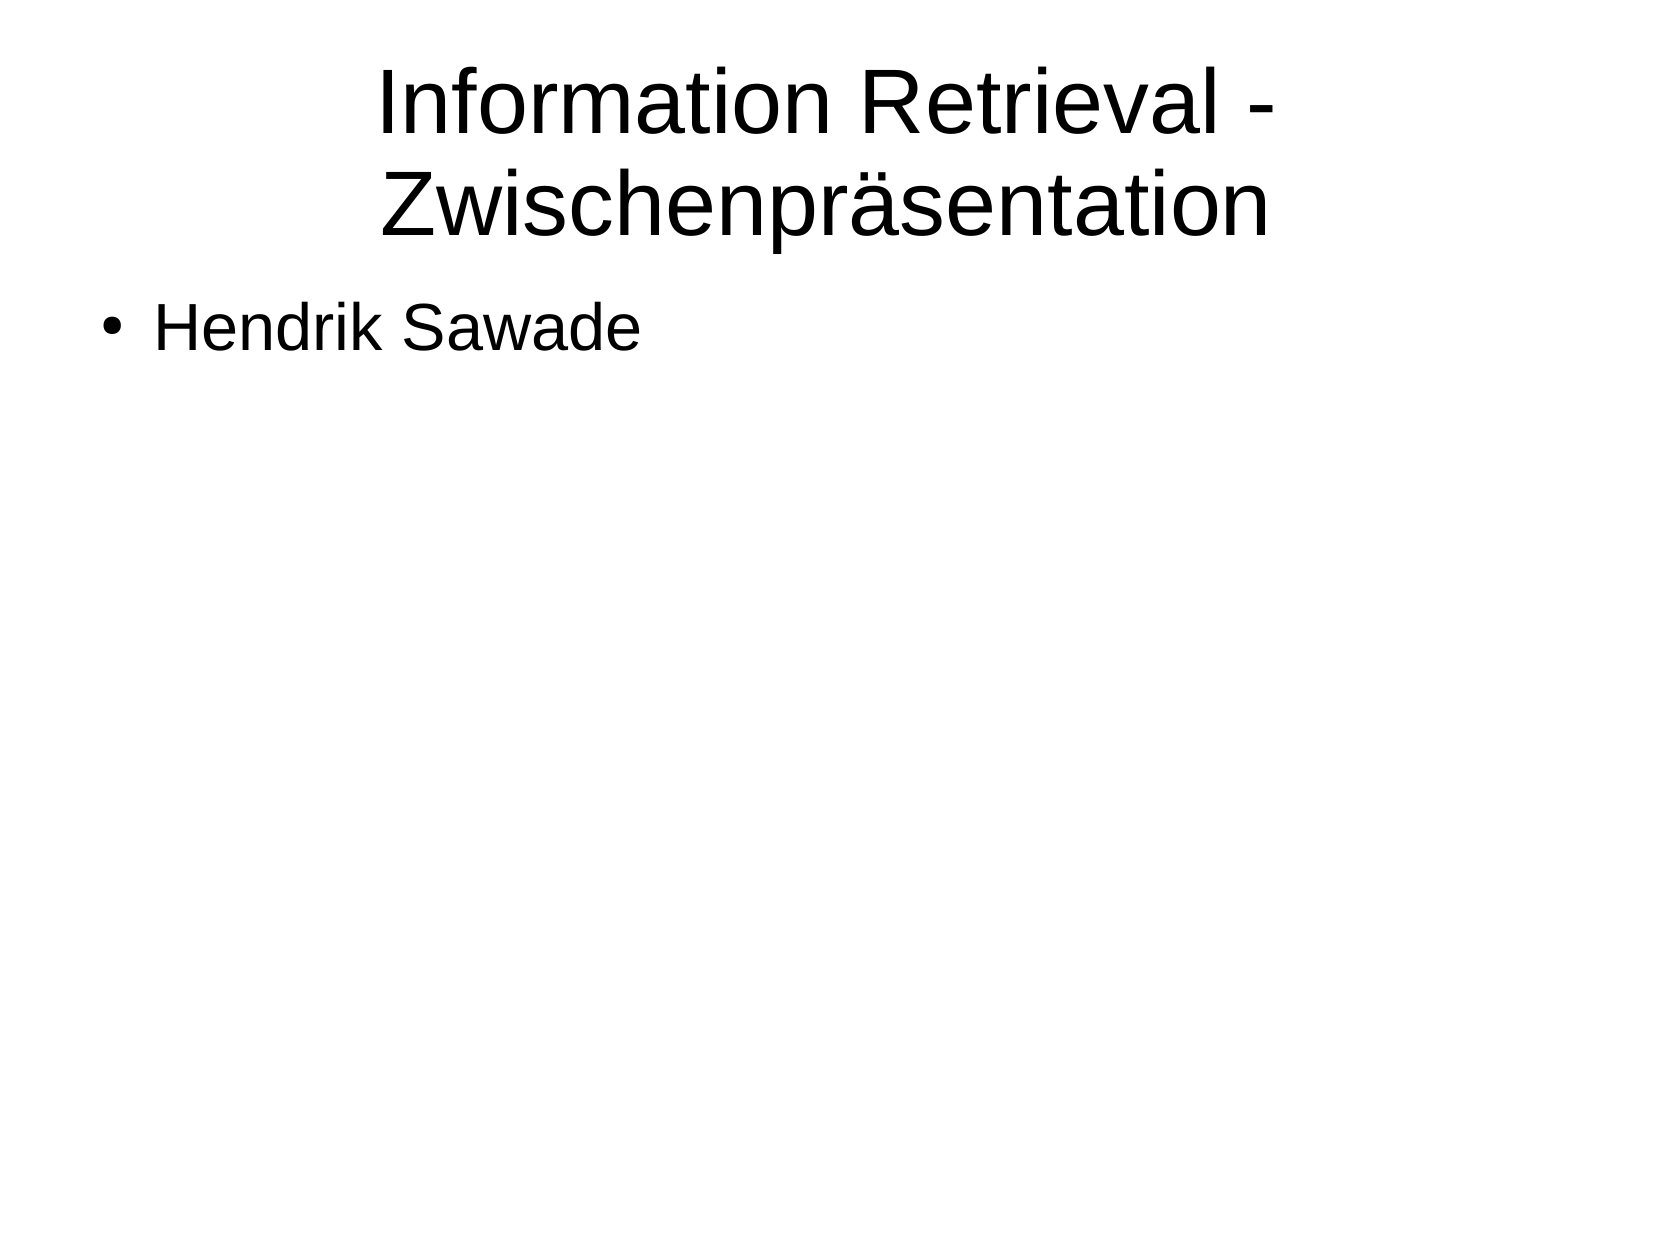

# Information Retrieval - Zwischenpräsentation
Hendrik Sawade